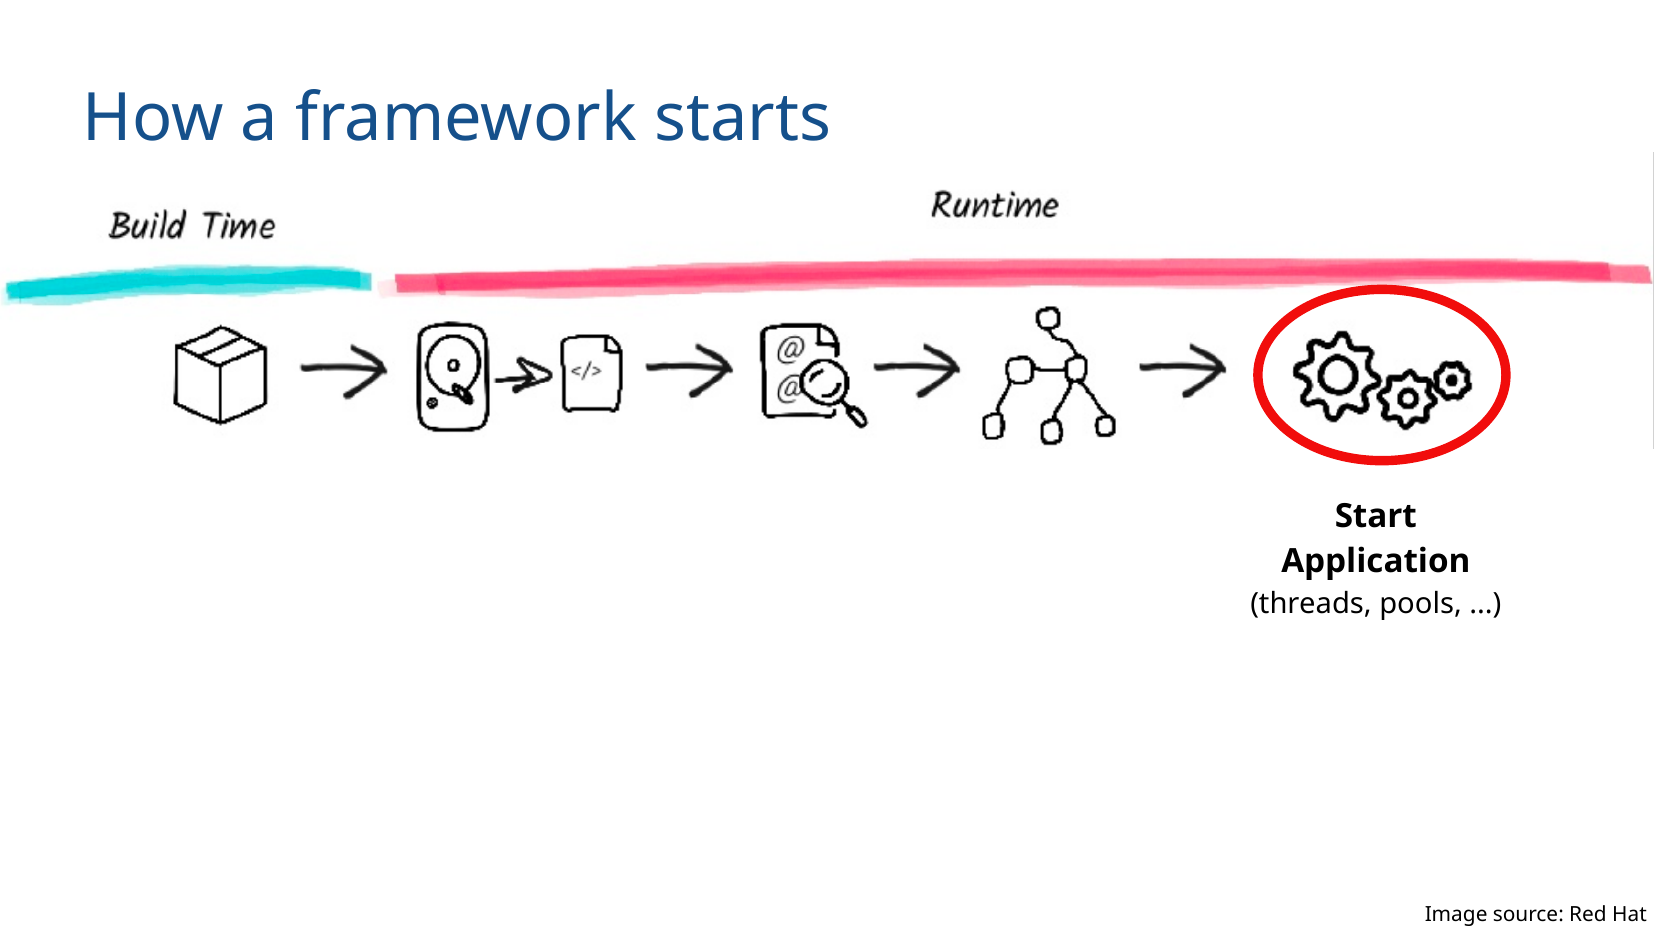

# How a framework starts
Start Application
(threads, pools, ...)
Image source: Red Hat